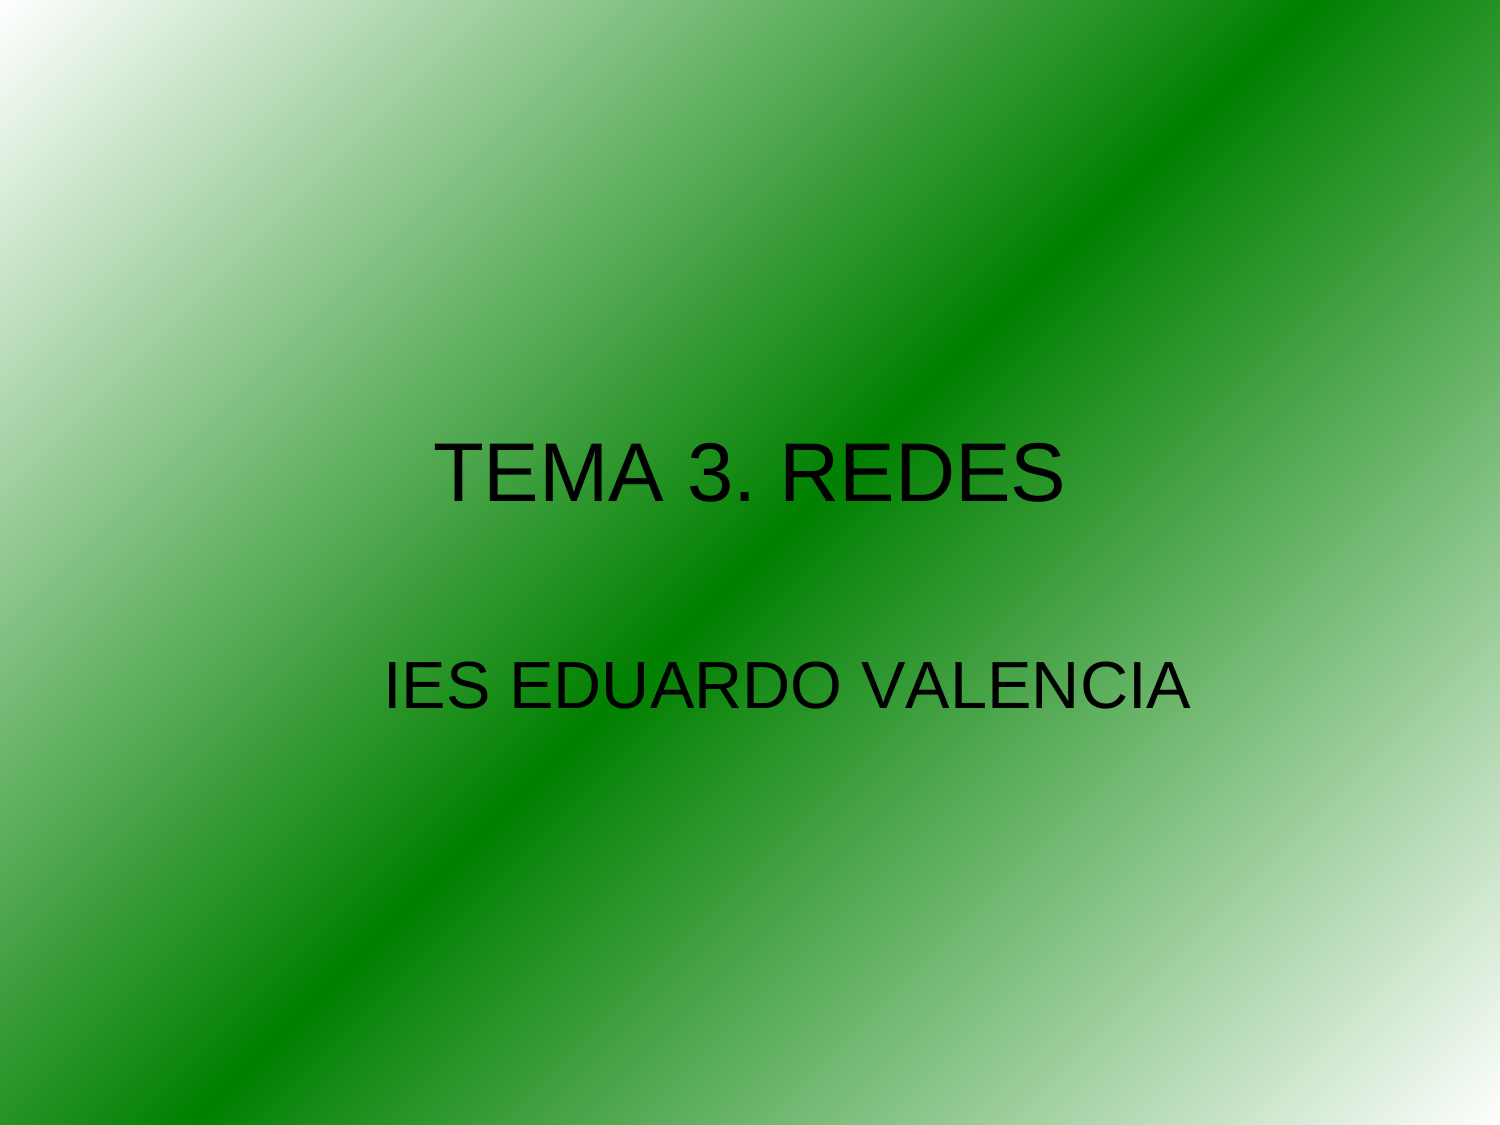

# TEMA 3. REDES
IES EDUARDO VALENCIA